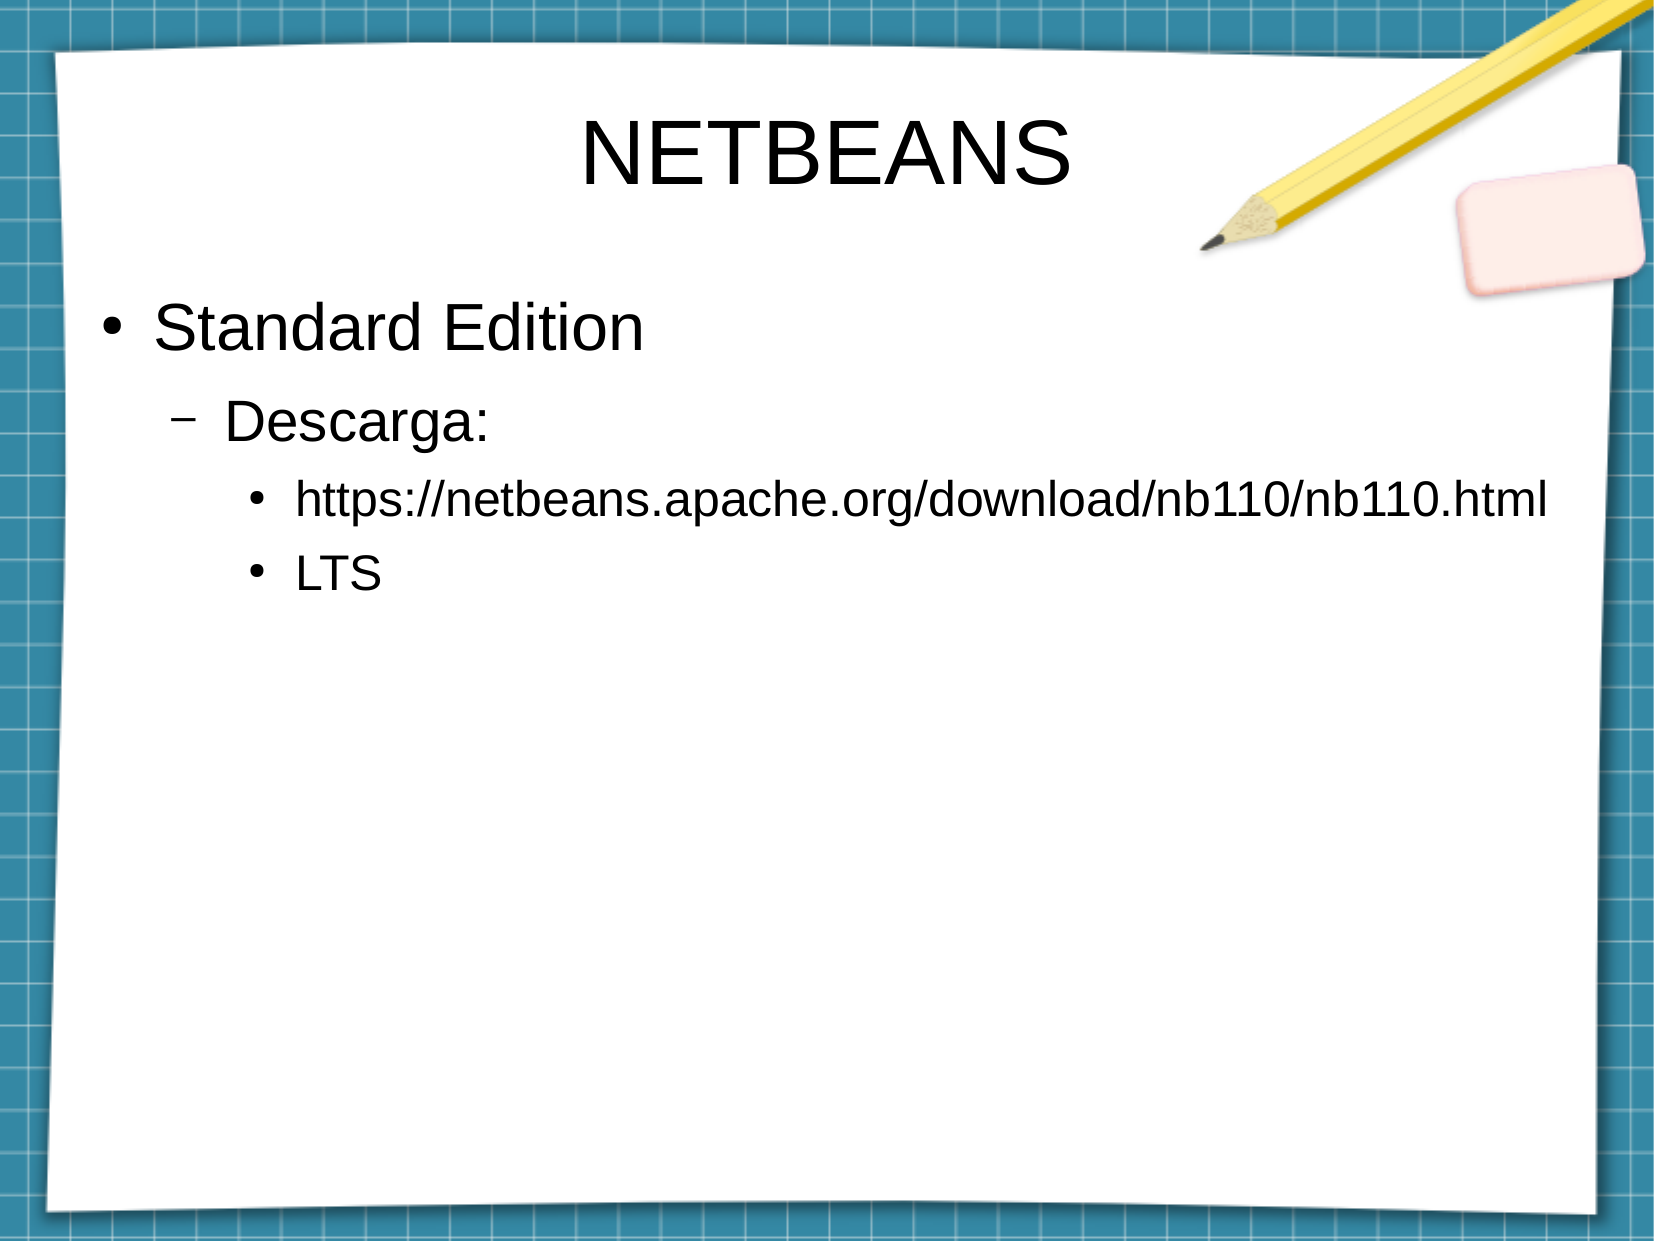

# NETBEANS
Standard Edition
Descarga:
https://netbeans.apache.org/download/nb110/nb110.html
LTS